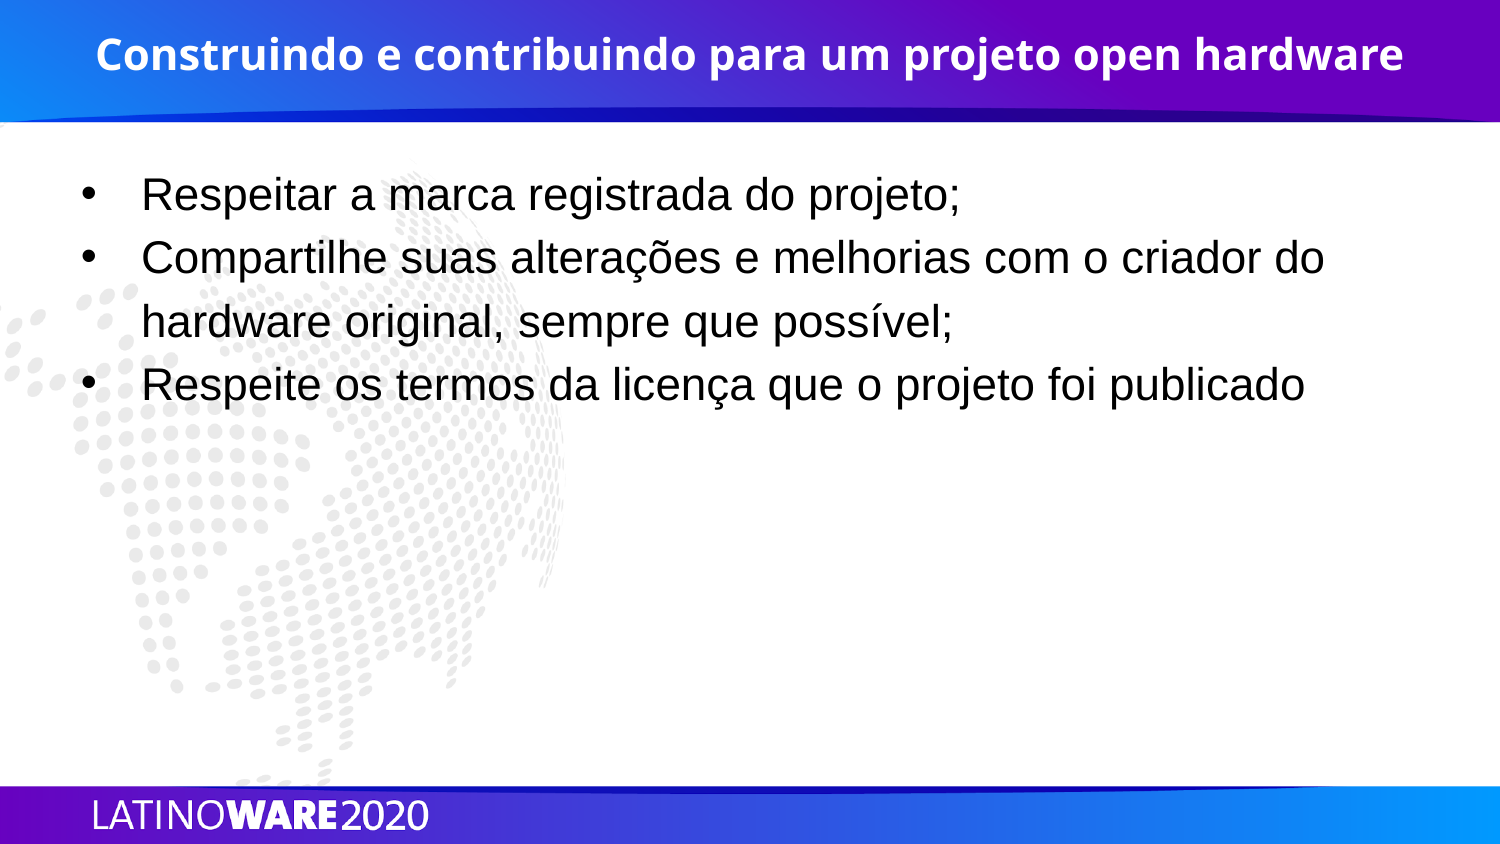

# Construindo e contribuindo para um projeto open hardware
Respeitar a marca registrada do projeto;
Compartilhe suas alterações e melhorias com o criador do hardware original, sempre que possível;
Respeite os termos da licença que o projeto foi publicado